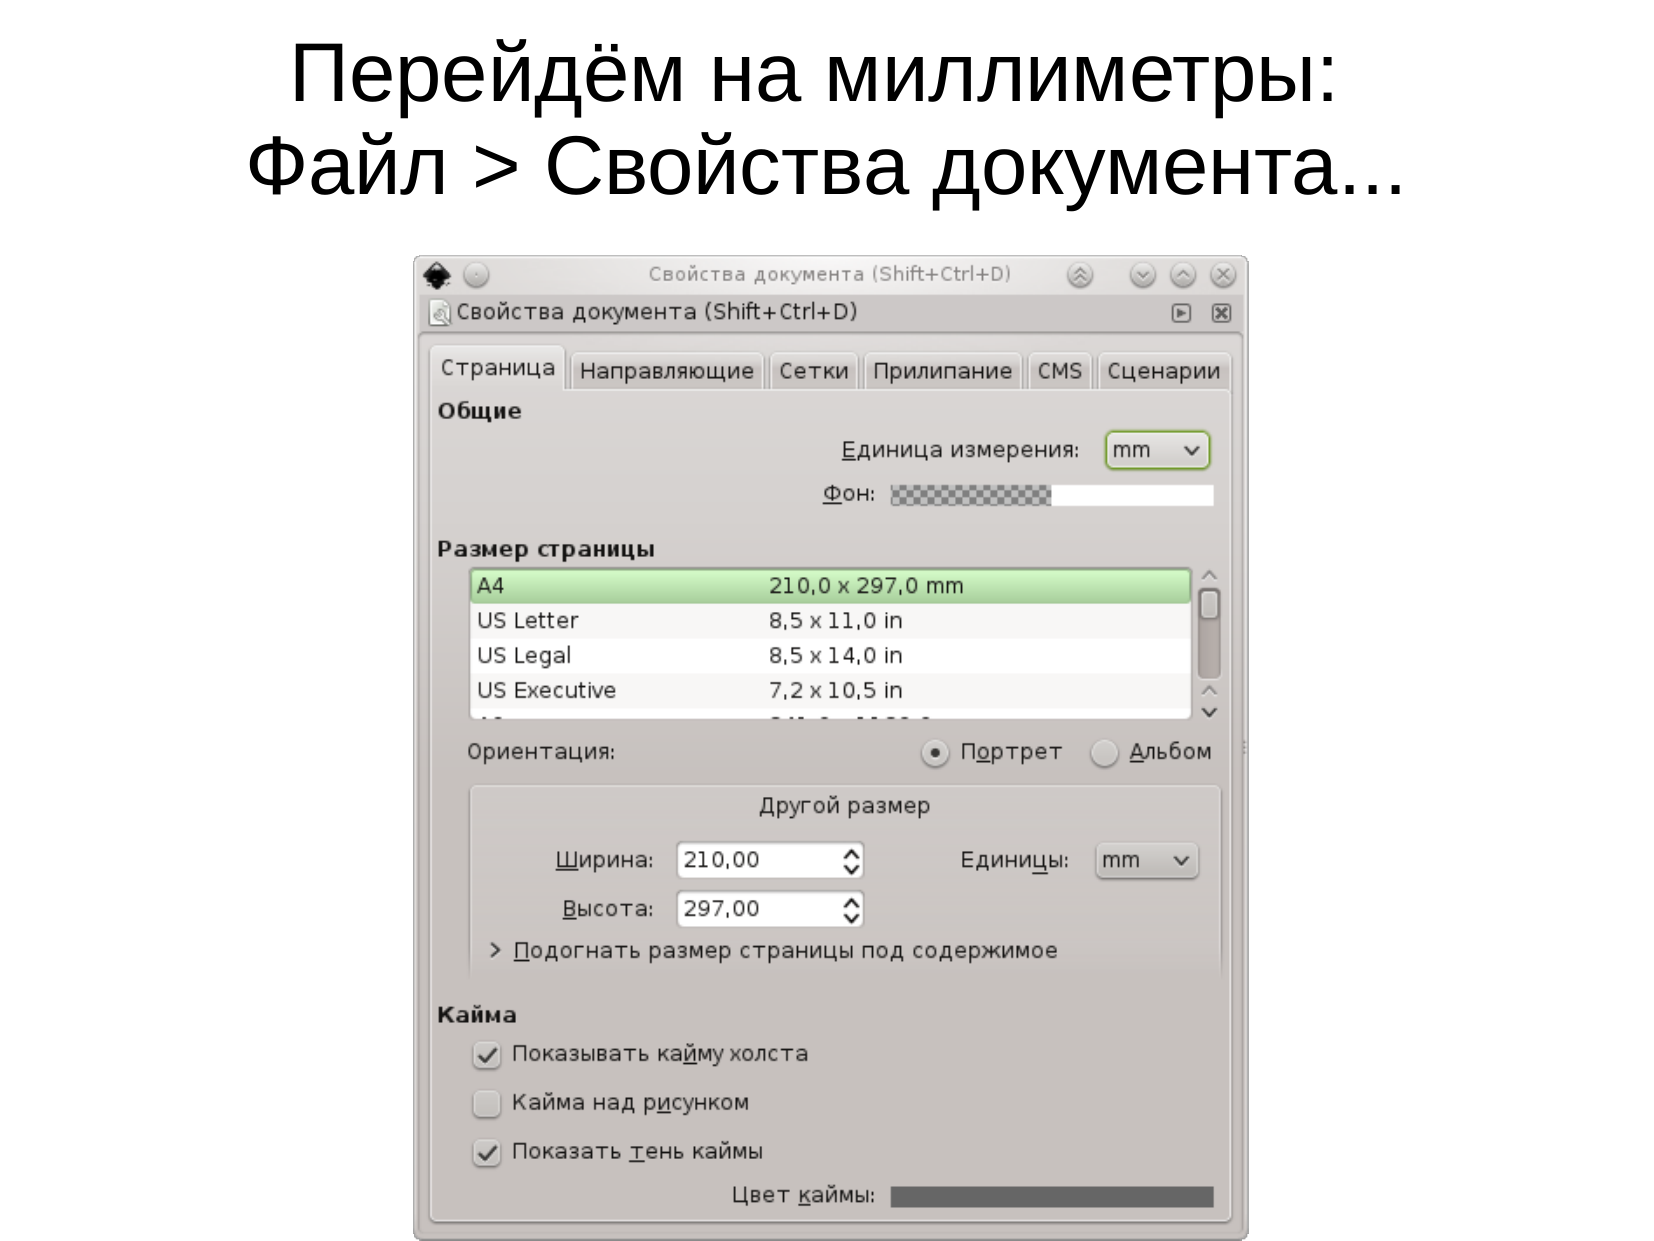

# Перейдём на миллиметры: Файл > Свойства документа...